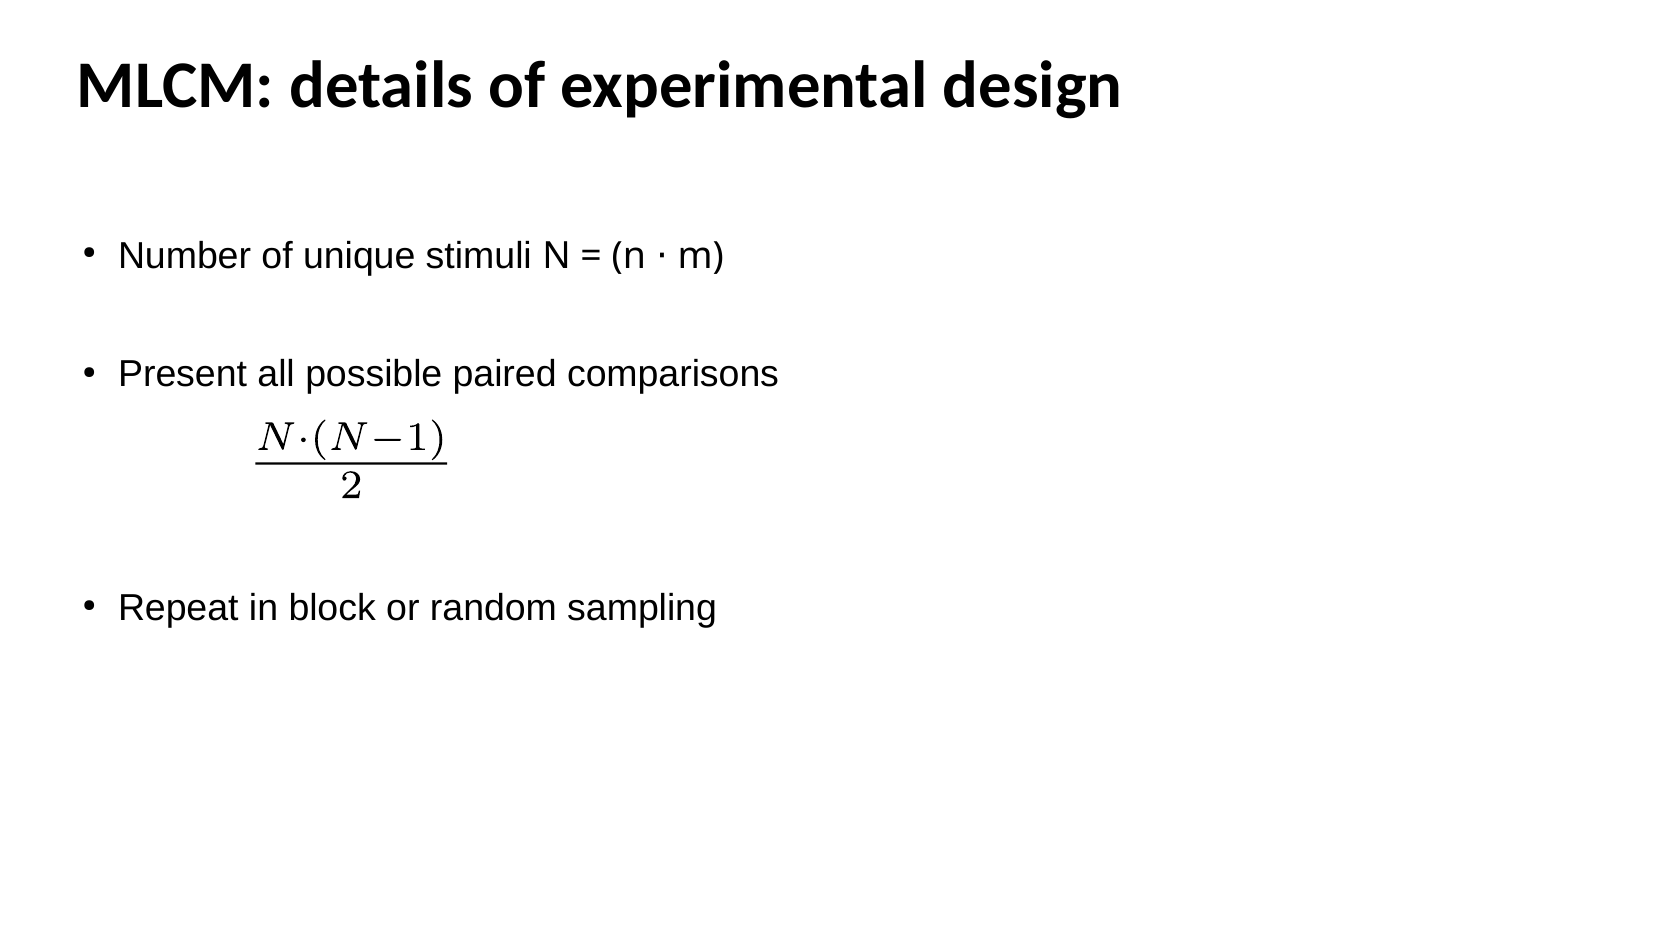

# MLCM: details of experimental design
Number of unique stimuli N = (n ⋅ m)
Present all possible paired comparisons
Repeat in block or random sampling